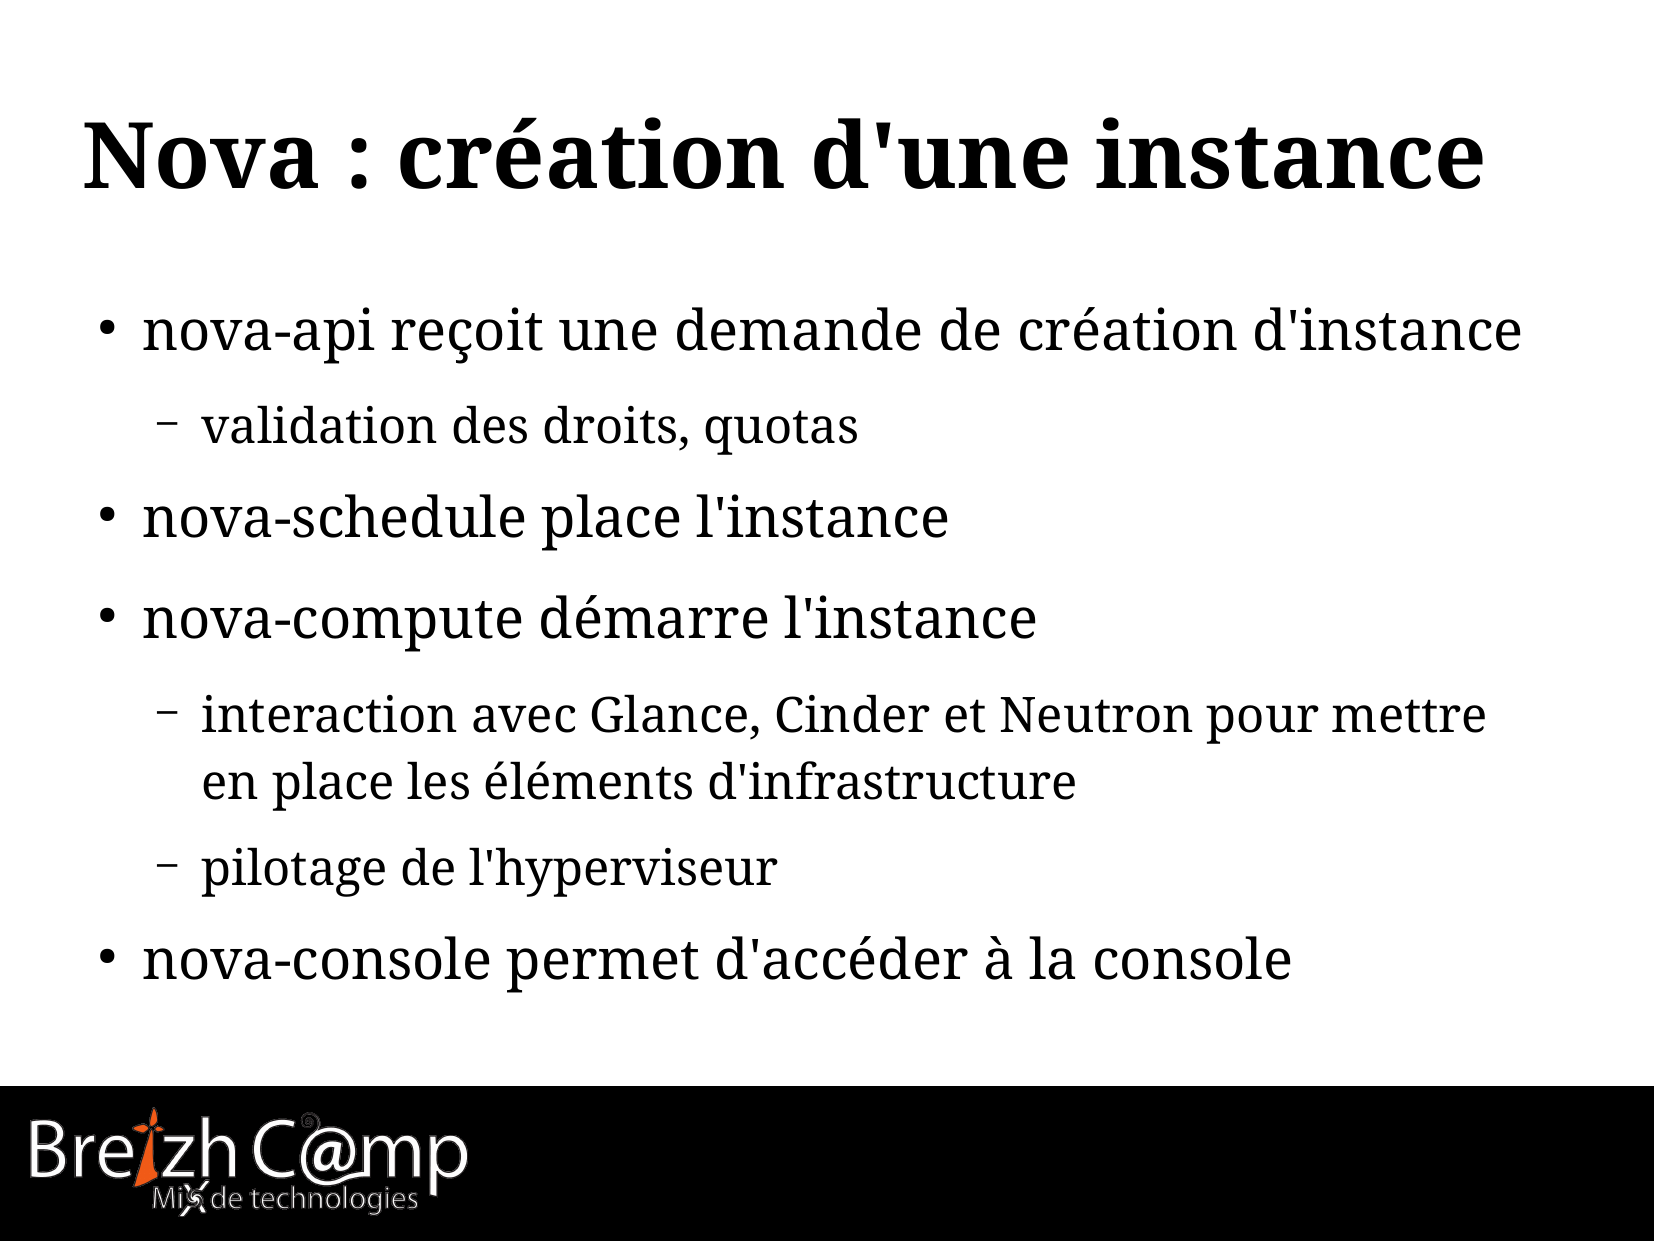

# Nova : création d'une instance
nova-api reçoit une demande de création d'instance
validation des droits, quotas
nova-schedule place l'instance
nova-compute démarre l'instance
interaction avec Glance, Cinder et Neutron pour mettre en place les éléments d'infrastructure
pilotage de l'hyperviseur
nova-console permet d'accéder à la console
31